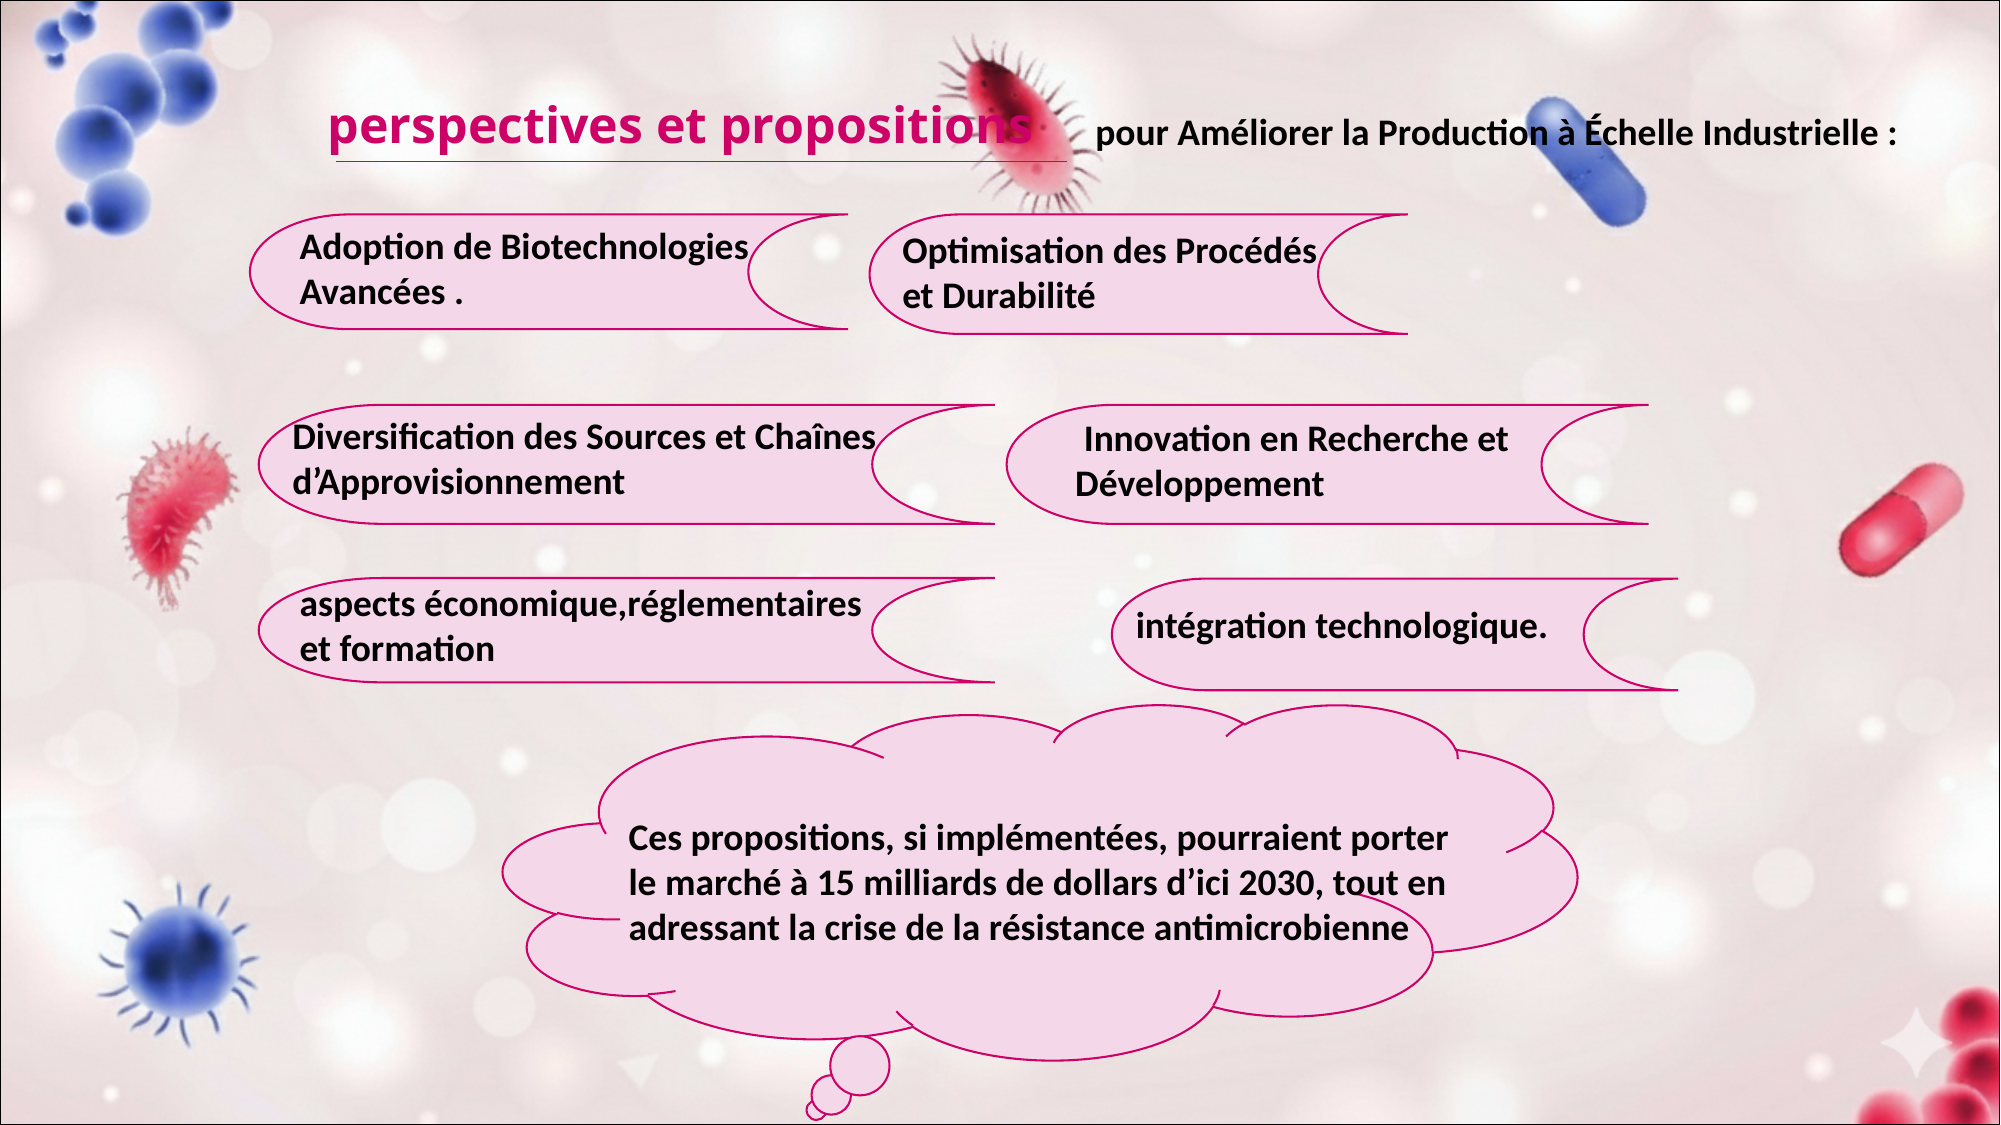

perspectives et propositions
 pour Améliorer la Production à Échelle Industrielle :
#
Adoption de Biotechnologies Avancées .
Optimisation des Procédés et Durabilité
Diversification des Sources et Chaînes d’Approvisionnement
 Innovation en Recherche et Développement
aspects économique,réglementaires et formation
intégration technologique.
Ces propositions, si implémentées, pourraient porter le marché à 15 milliards de dollars d’ici 2030, tout en adressant la crise de la résistance antimicrobienne